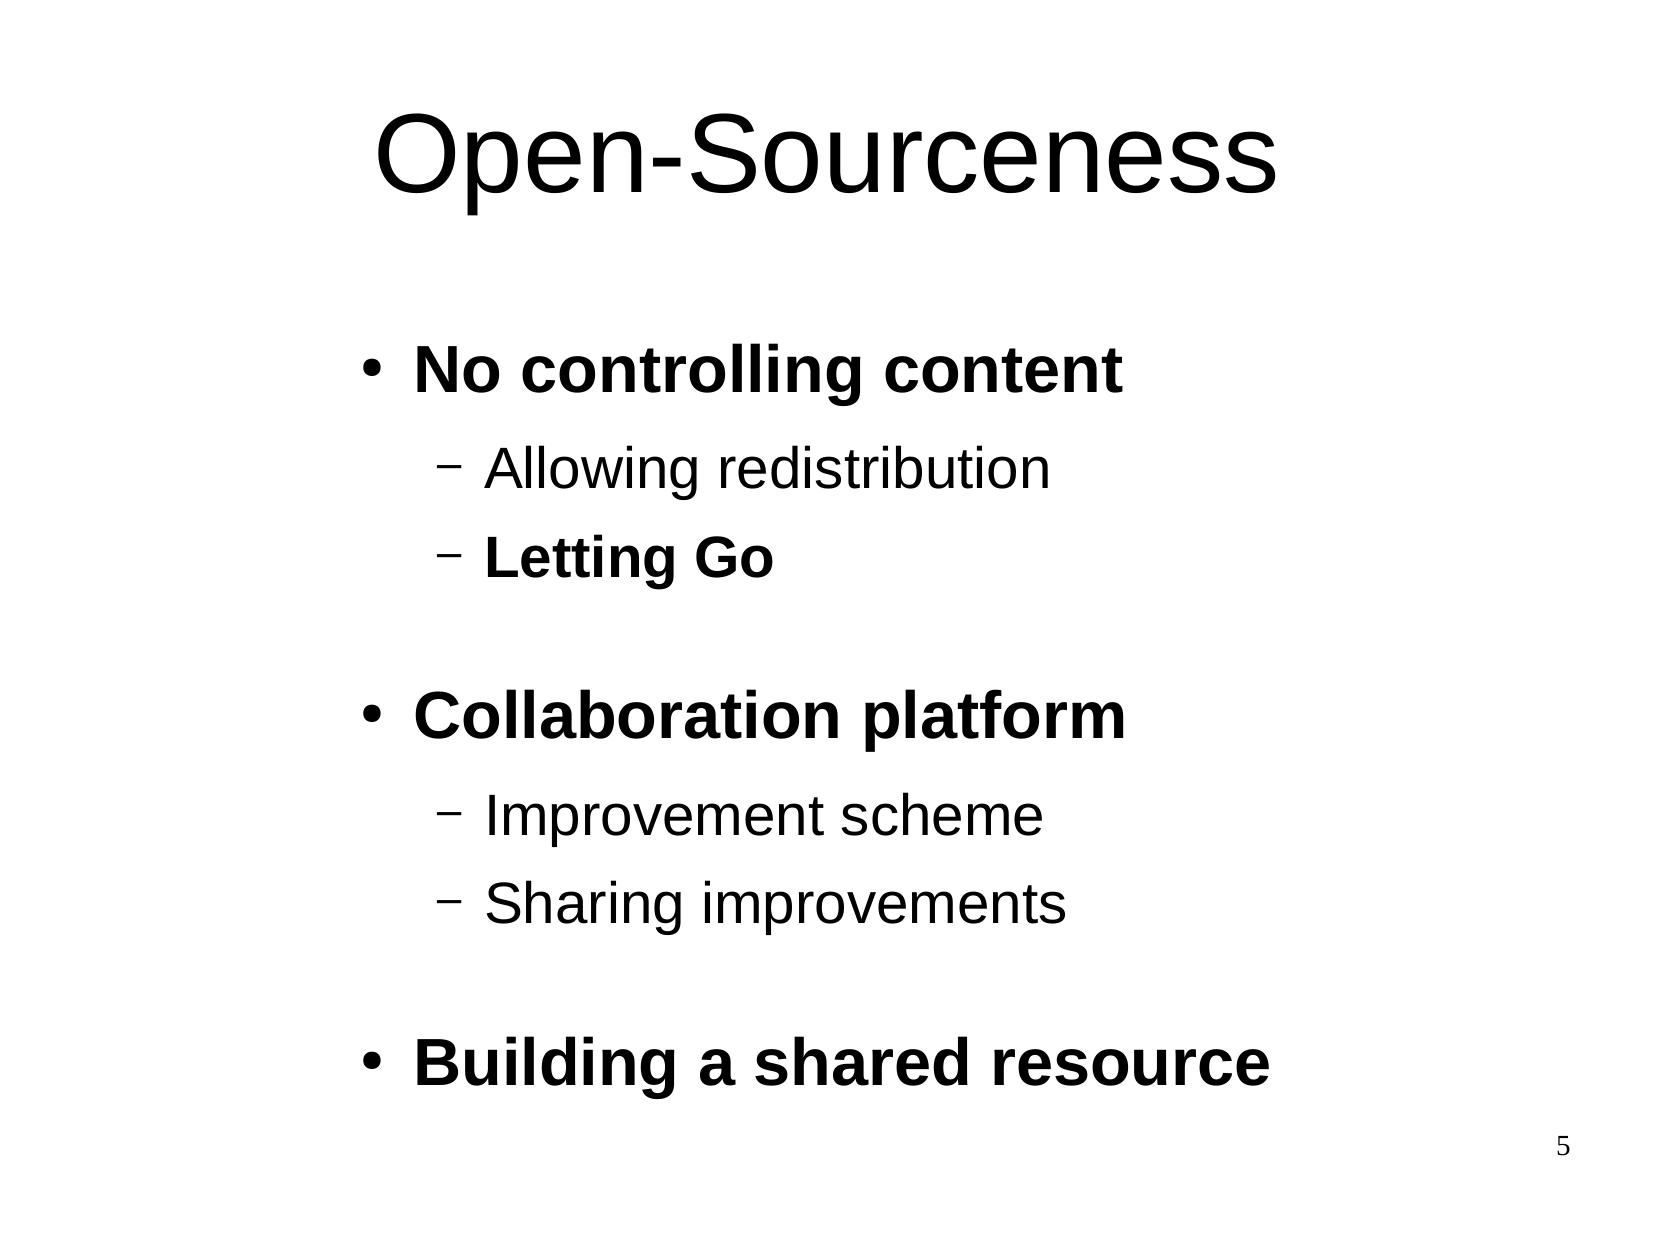

# Open-Sourceness
No controlling content
Allowing redistribution
Letting Go
Collaboration platform
Improvement scheme
Sharing improvements
Building a shared resource
5